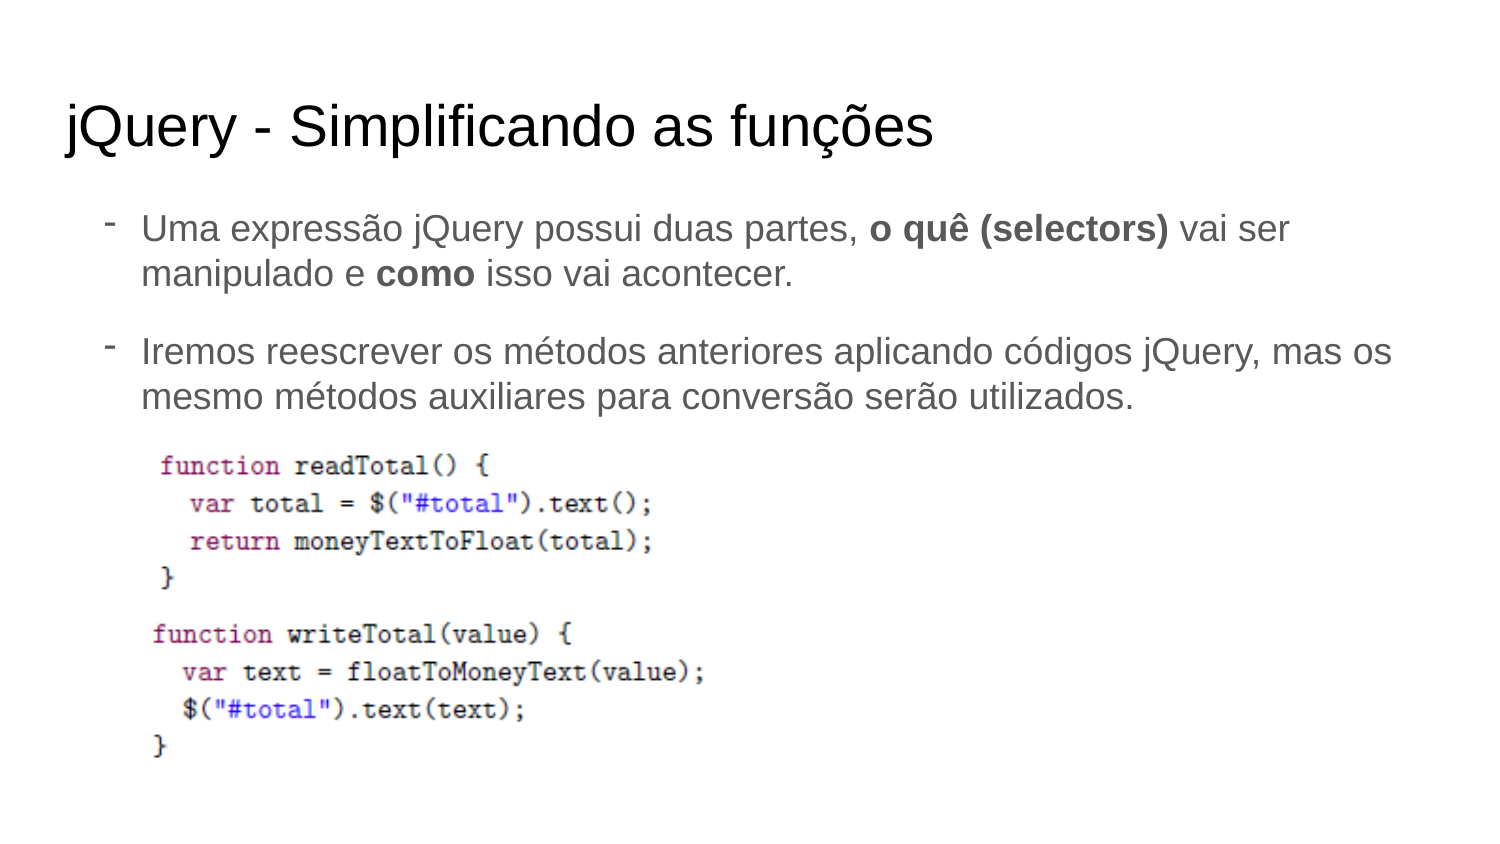

# jQuery - Simplificando as funções
Uma expressão jQuery possui duas partes, o quê (selectors) vai ser manipulado e como isso vai acontecer.
Iremos reescrever os métodos anteriores aplicando códigos jQuery, mas os mesmo métodos auxiliares para conversão serão utilizados.